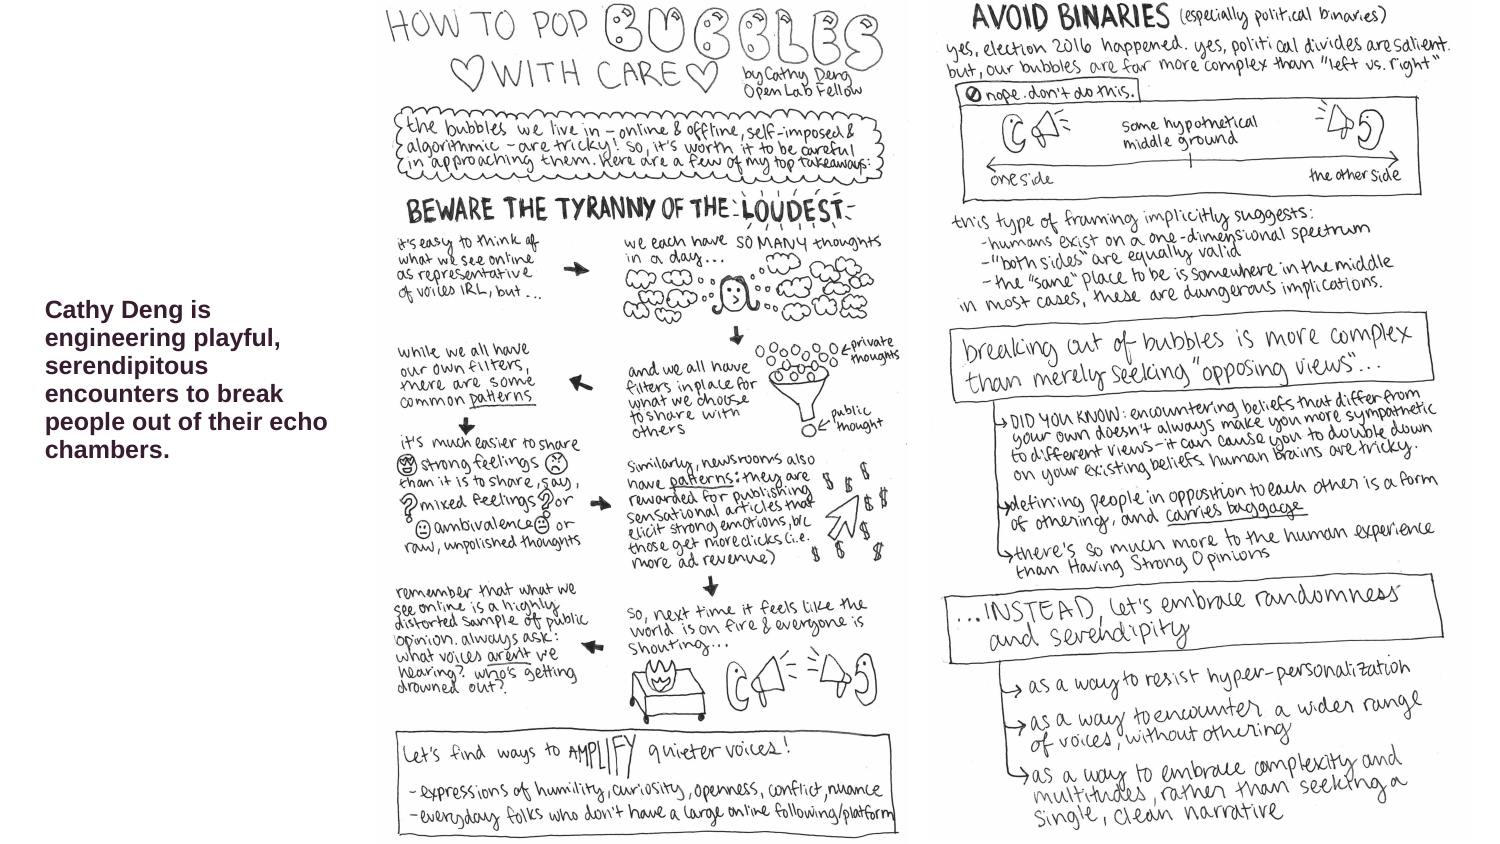

Cathy Deng is engineering playful, serendipitous encounters to break people out of their echo chambers.